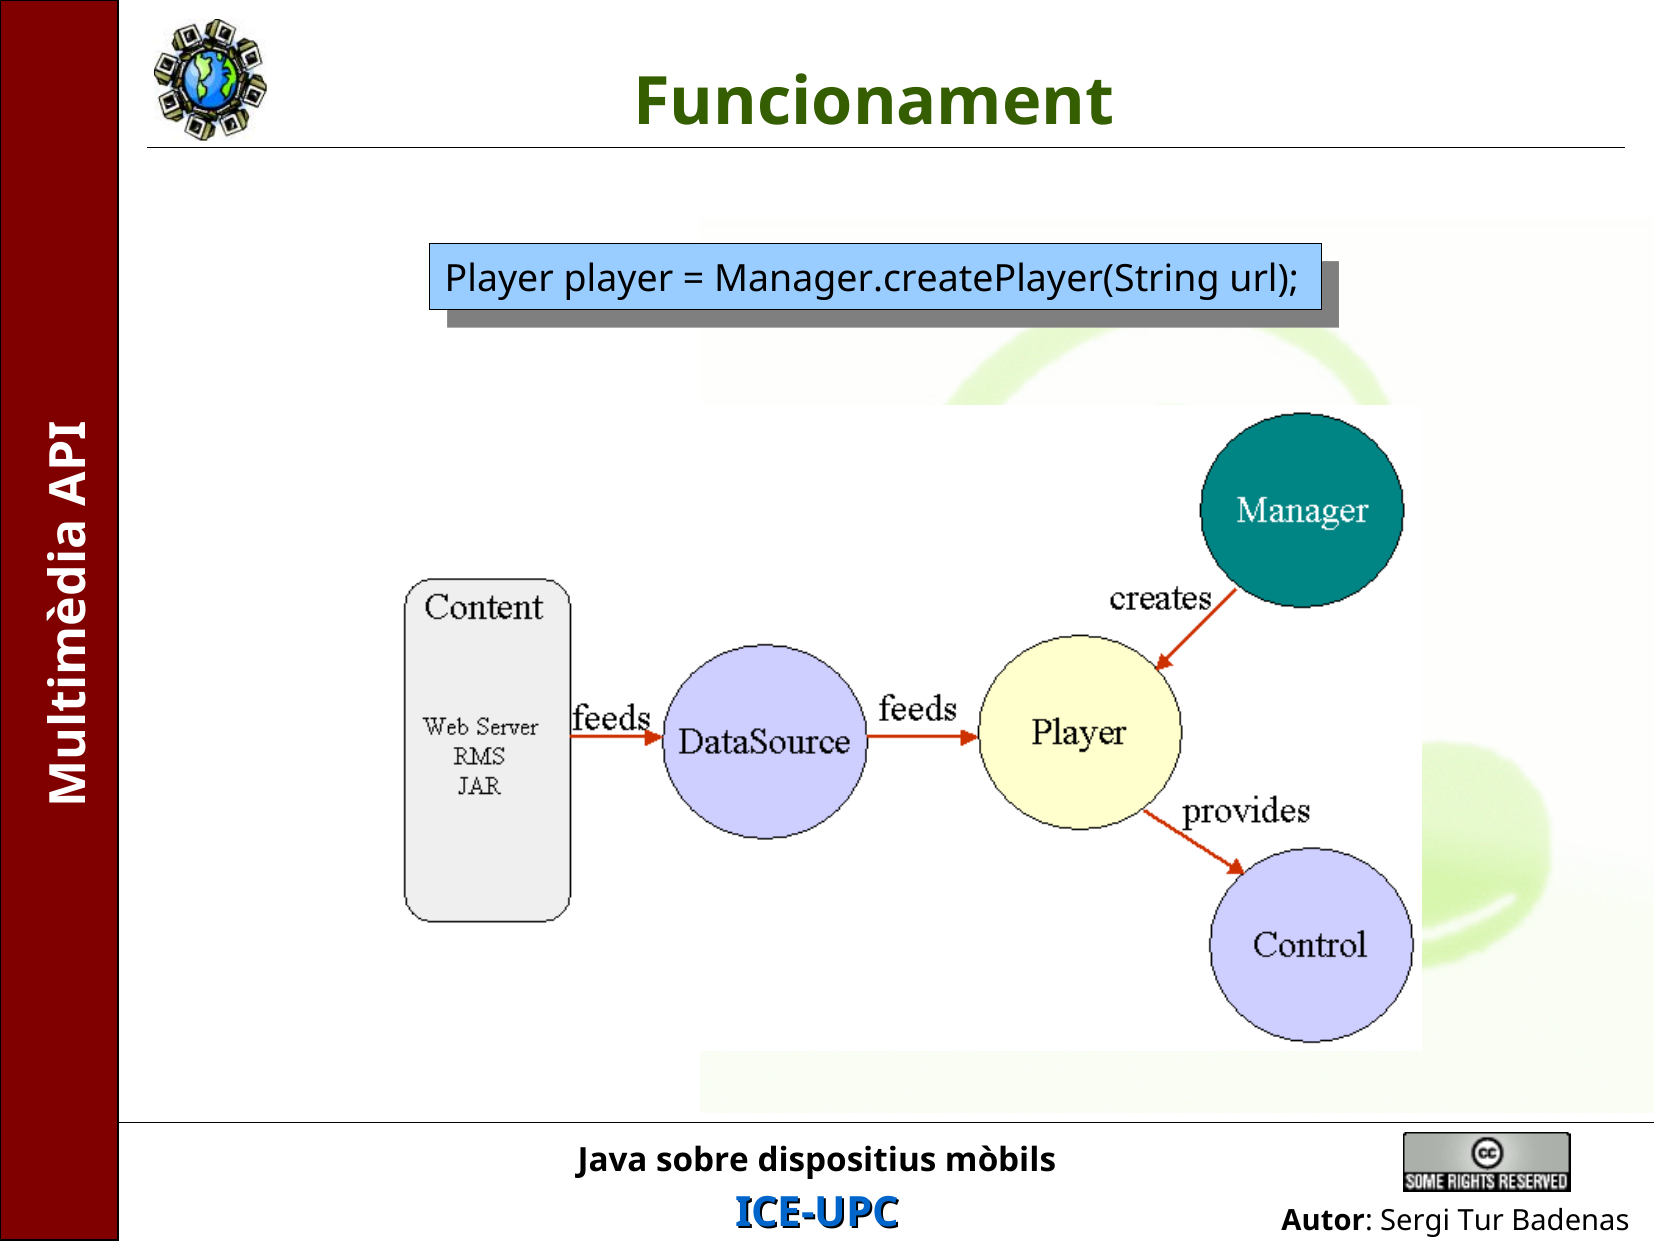

# Funcionament
Player player = Manager.createPlayer(String url);